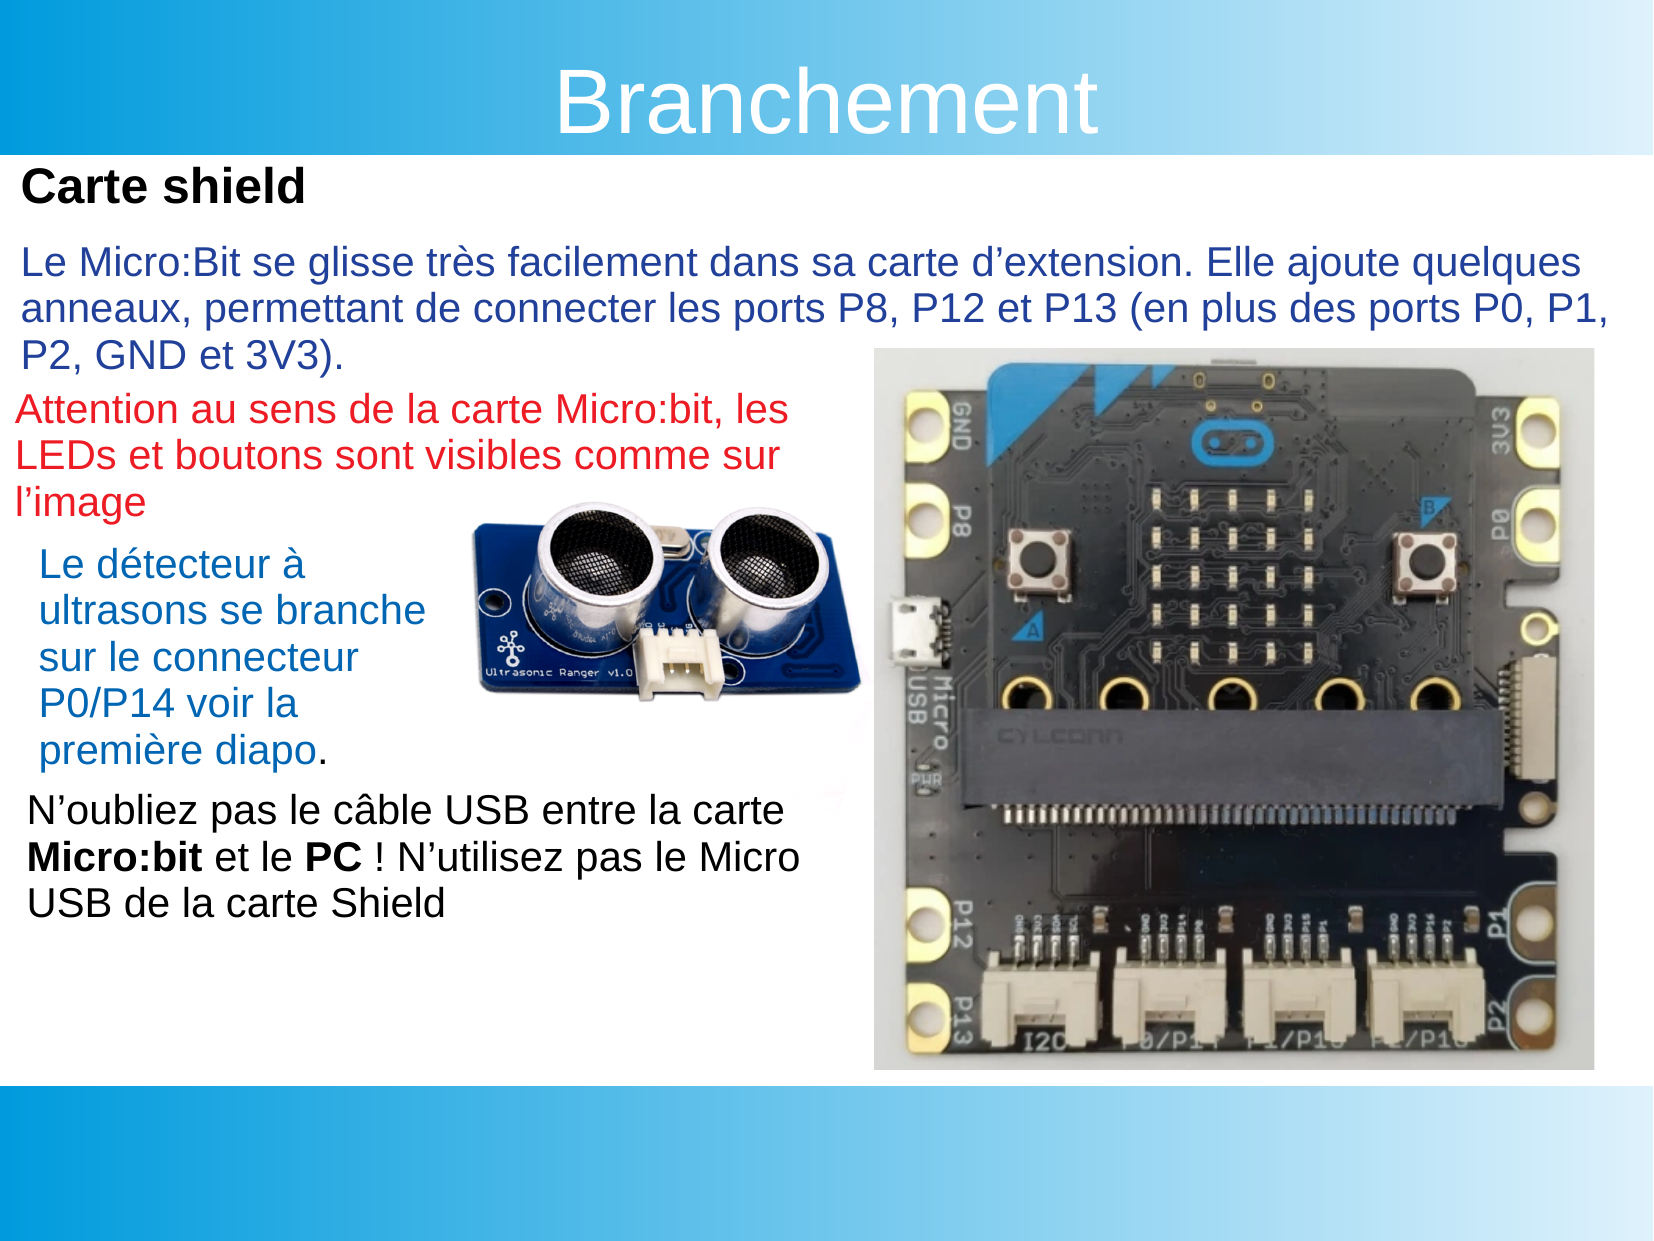

# Branchement
Carte shield
Le Micro:Bit se glisse très facilement dans sa carte d’extension. Elle ajoute quelques anneaux, permettant de connecter les ports P8, P12 et P13 (en plus des ports P0, P1, P2, GND et 3V3).
Attention au sens de la carte Micro:bit, les LEDs et boutons sont visibles comme sur l’image
Le détecteur à ultrasons se branche sur le connecteur P0/P14 voir la première diapo.
N’oubliez pas le câble USB entre la carte Micro:bit et le PC ! N’utilisez pas le Micro USB de la carte Shield